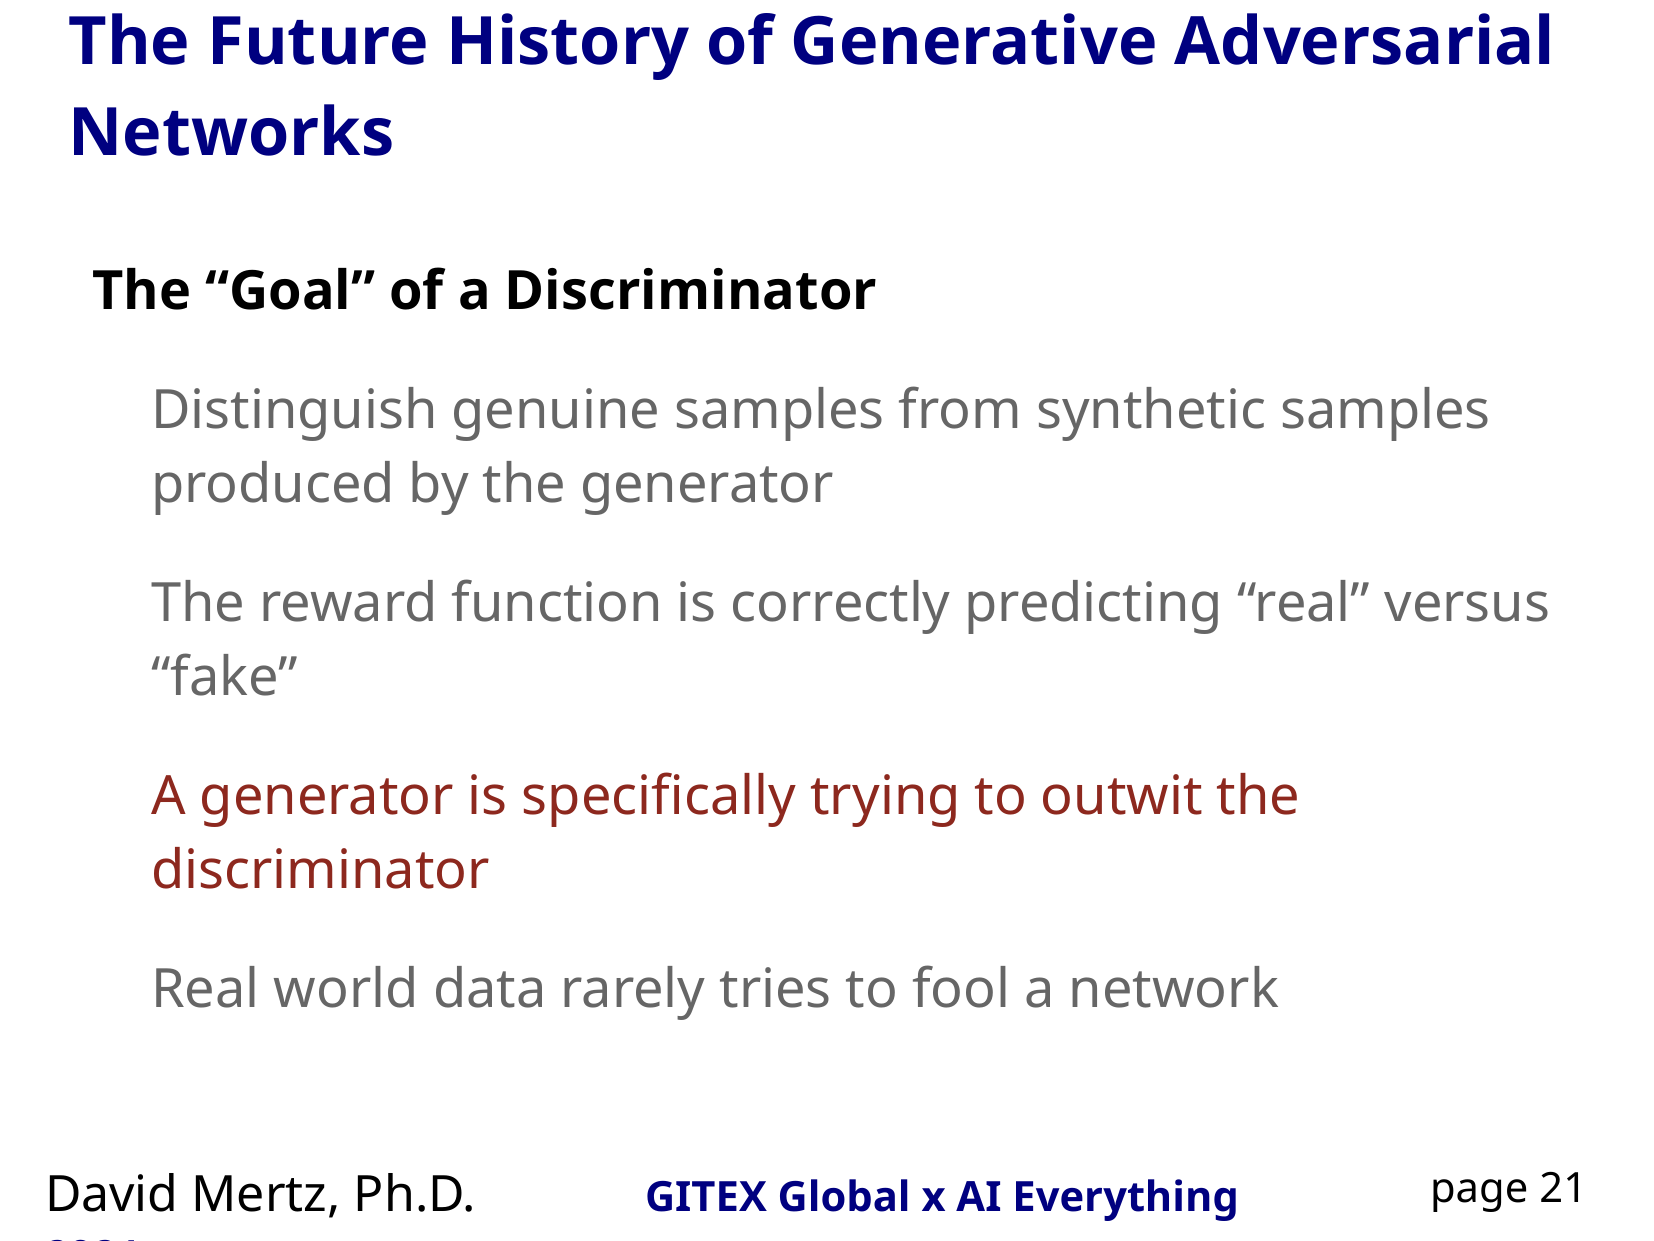

# The “Goal” of a Discriminator
Distinguish genuine samples from synthetic samples produced by the generator
The reward function is correctly predicting “real” versus “fake”
A generator is specifically trying to outwit the discriminator
Real world data rarely tries to fool a network